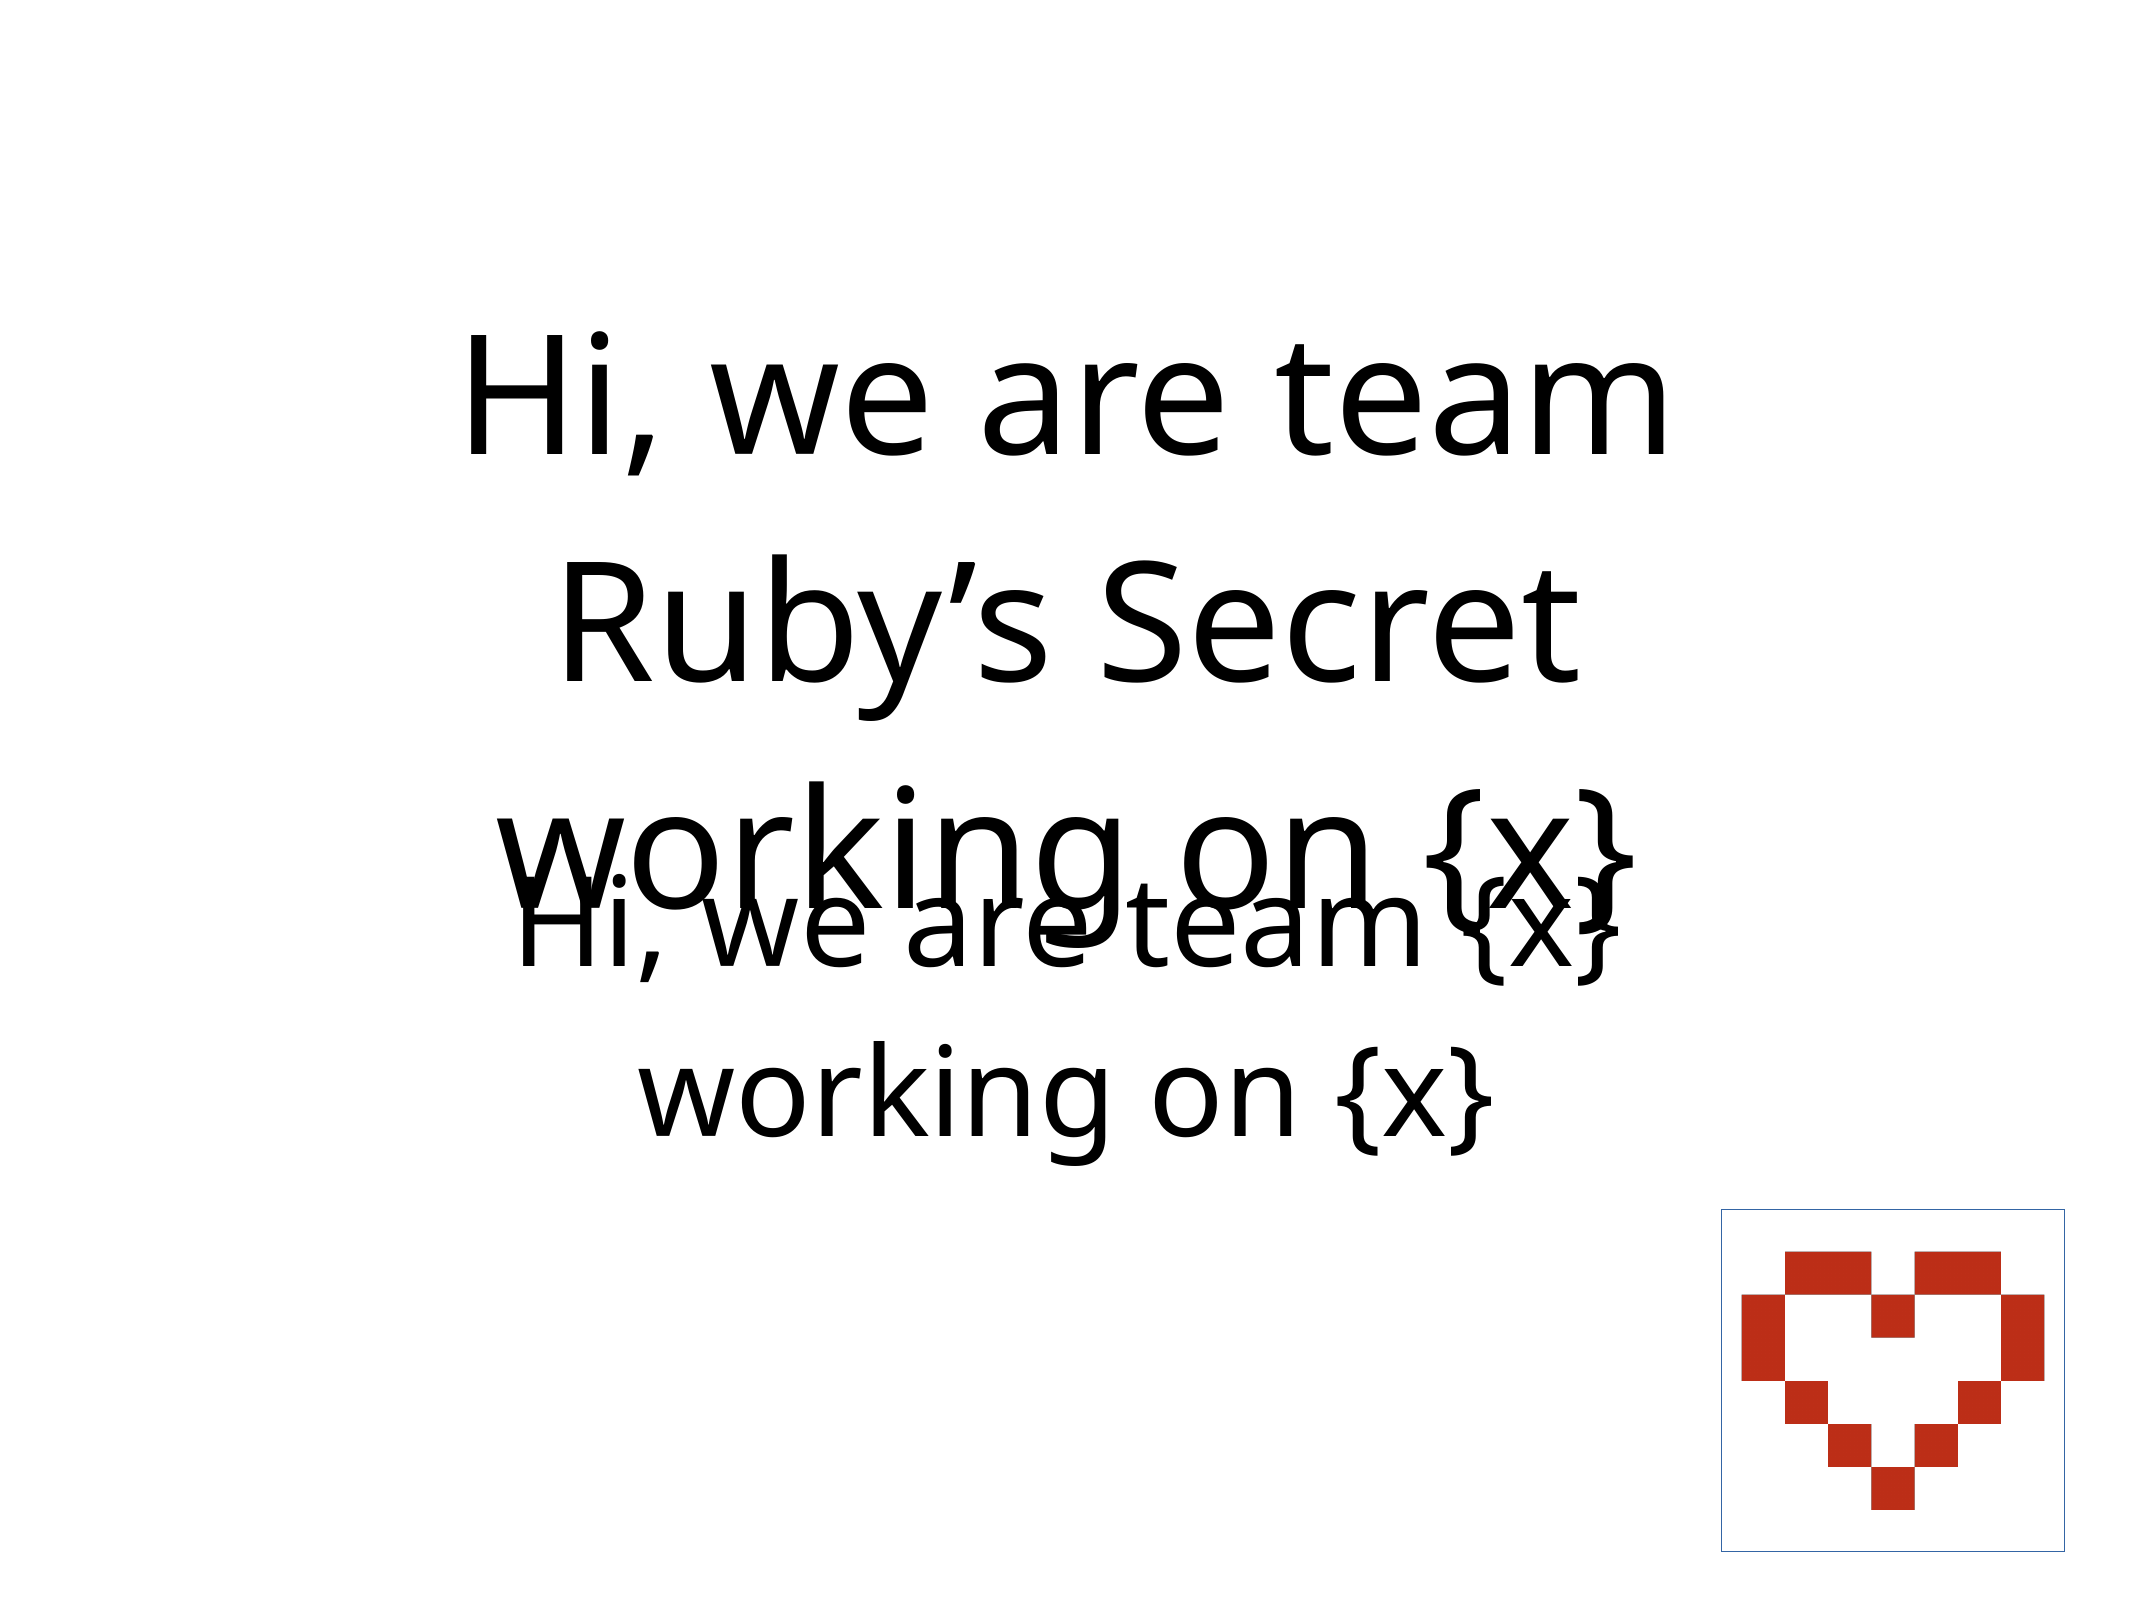

Hi, we are team Ruby’s Secret
working on {x}
Hi, we are team {x}
working on {x}